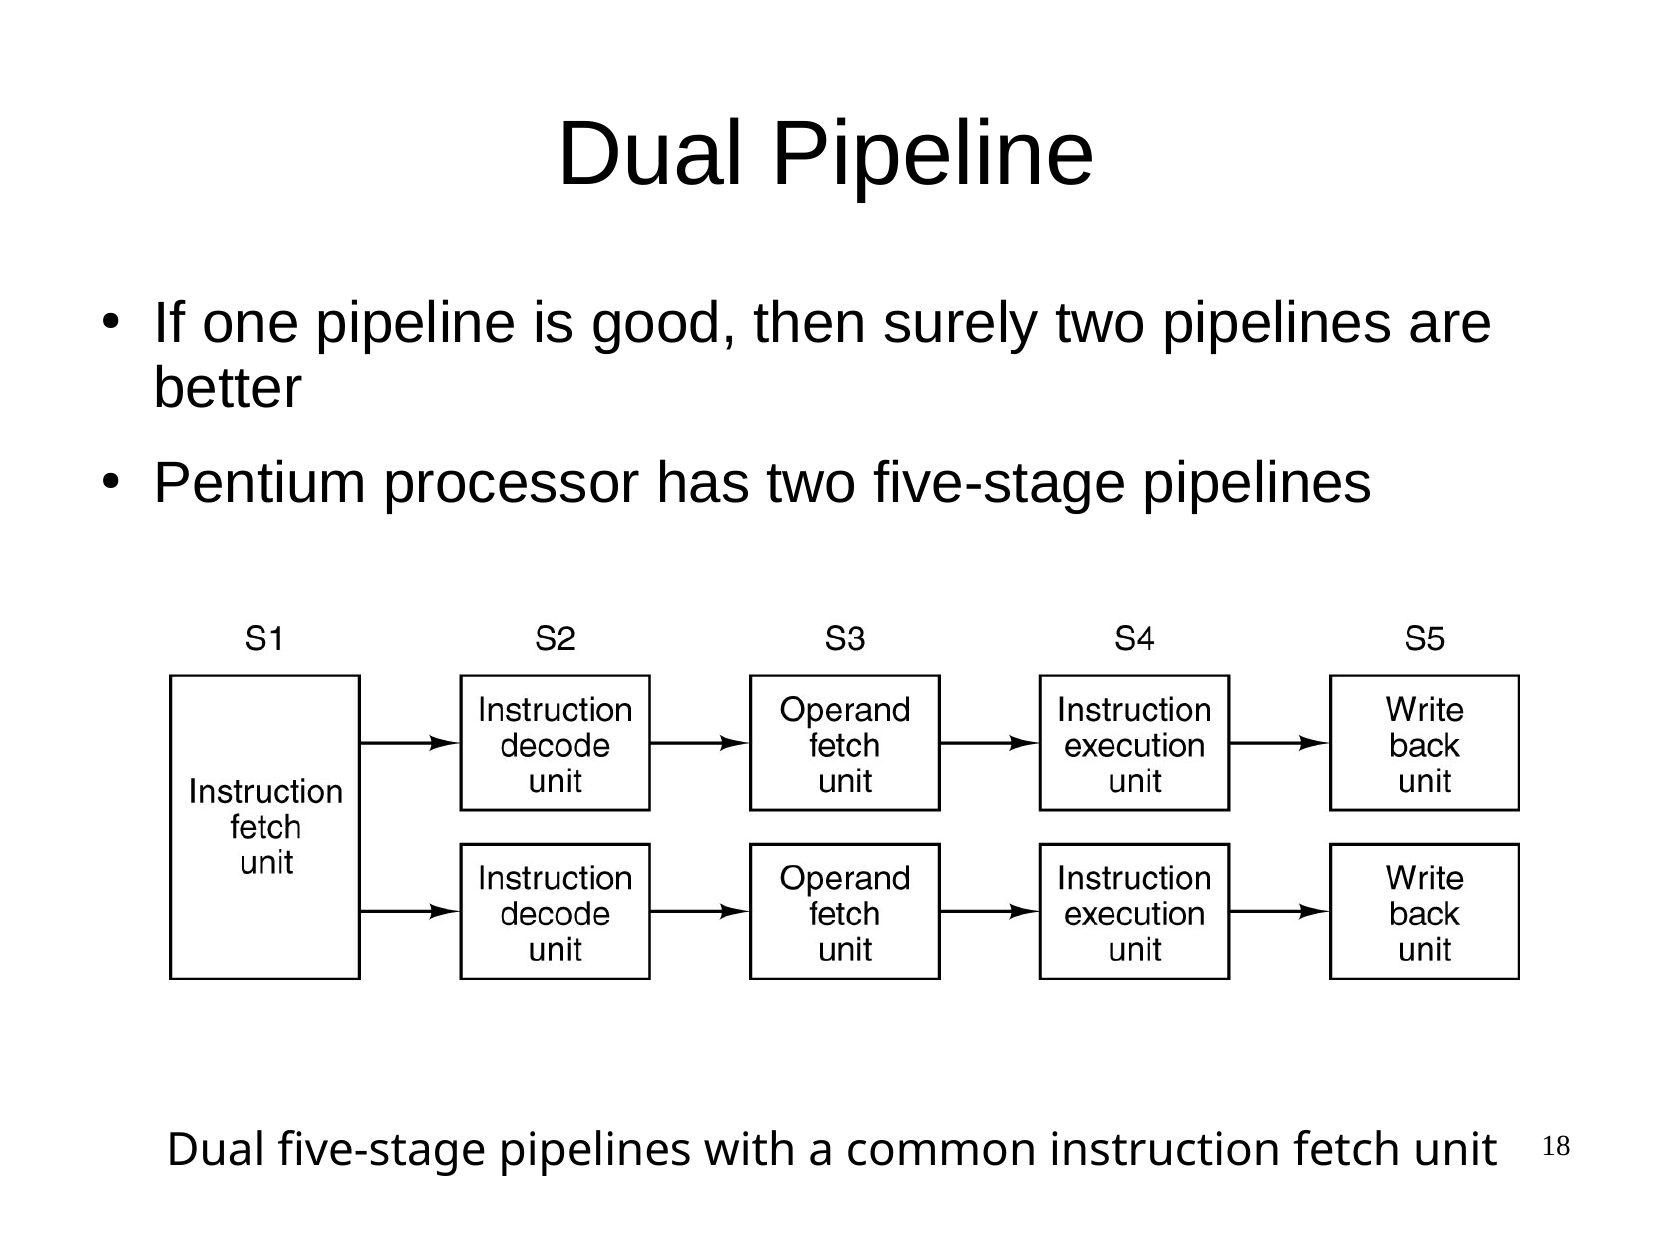

# Dual Pipeline
If one pipeline is good, then surely two pipelines are better
Pentium processor has two five-stage pipelines
Dual five-stage pipelines with a common instruction fetch unit
18